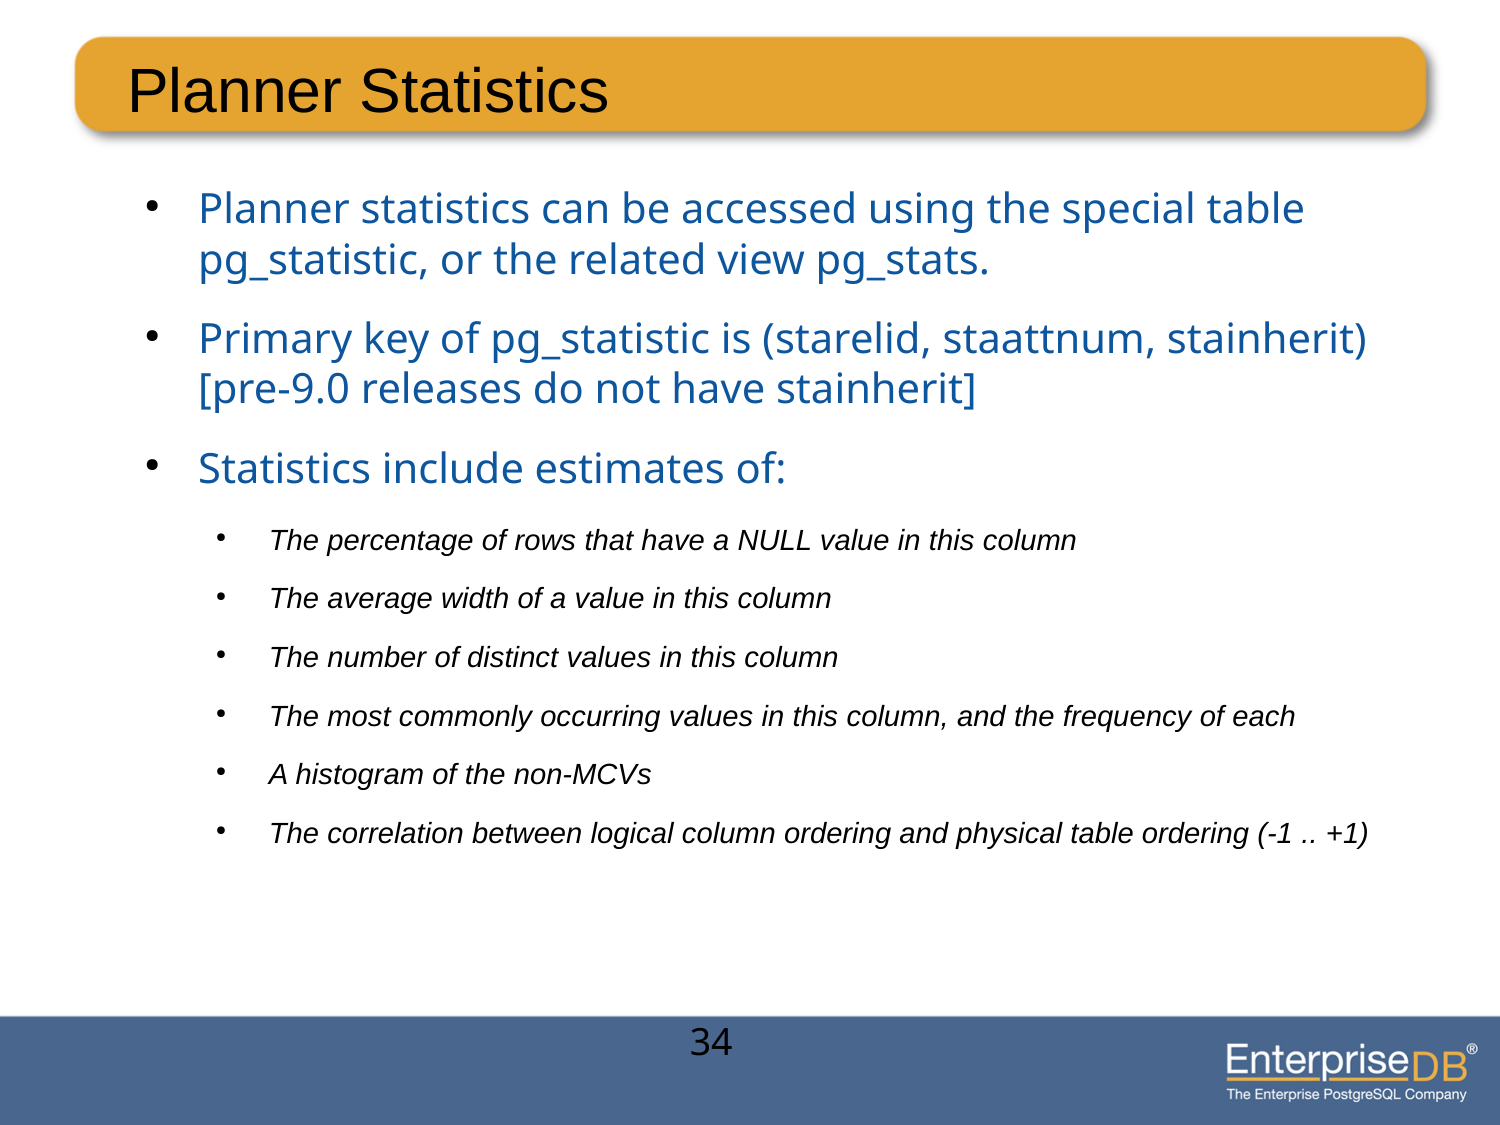

# Planner Statistics
Planner statistics can be accessed using the special table pg_statistic, or the related view pg_stats.
Primary key of pg_statistic is (starelid, staattnum, stainherit) [pre-9.0 releases do not have stainherit]
Statistics include estimates of:
The percentage of rows that have a NULL value in this column
The average width of a value in this column
The number of distinct values in this column
The most commonly occurring values in this column, and the frequency of each
A histogram of the non-MCVs
The correlation between logical column ordering and physical table ordering (-1 .. +1)